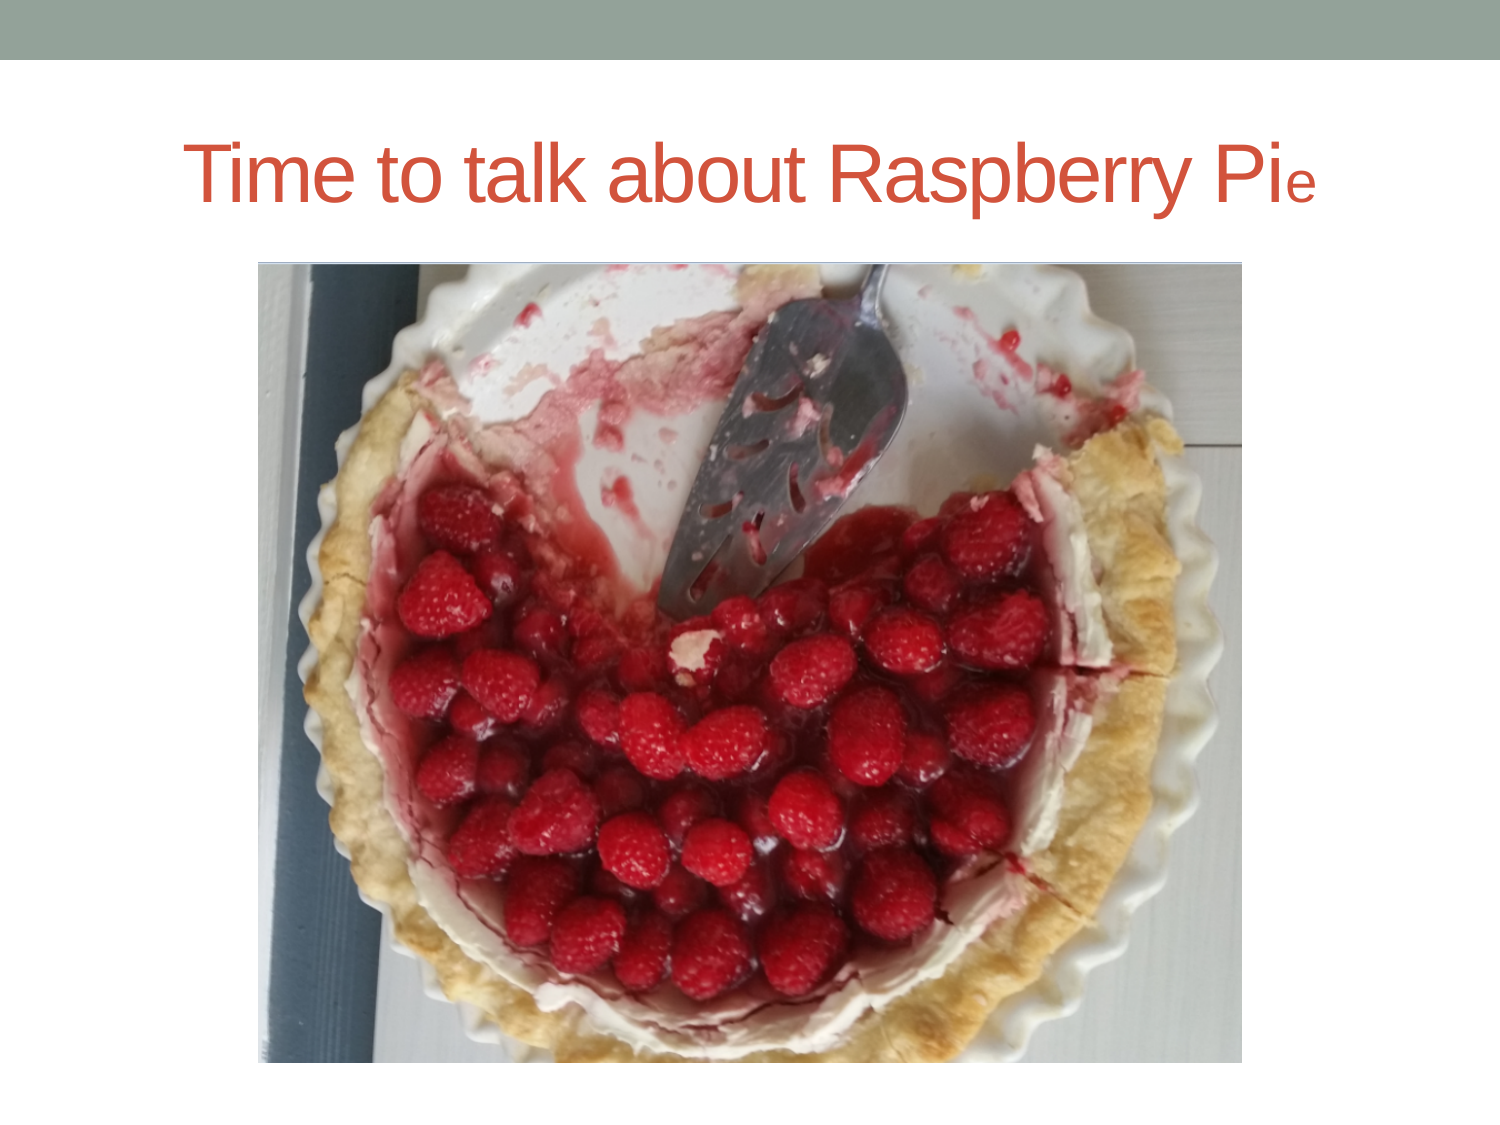

# Time to talk about Raspberry Pie